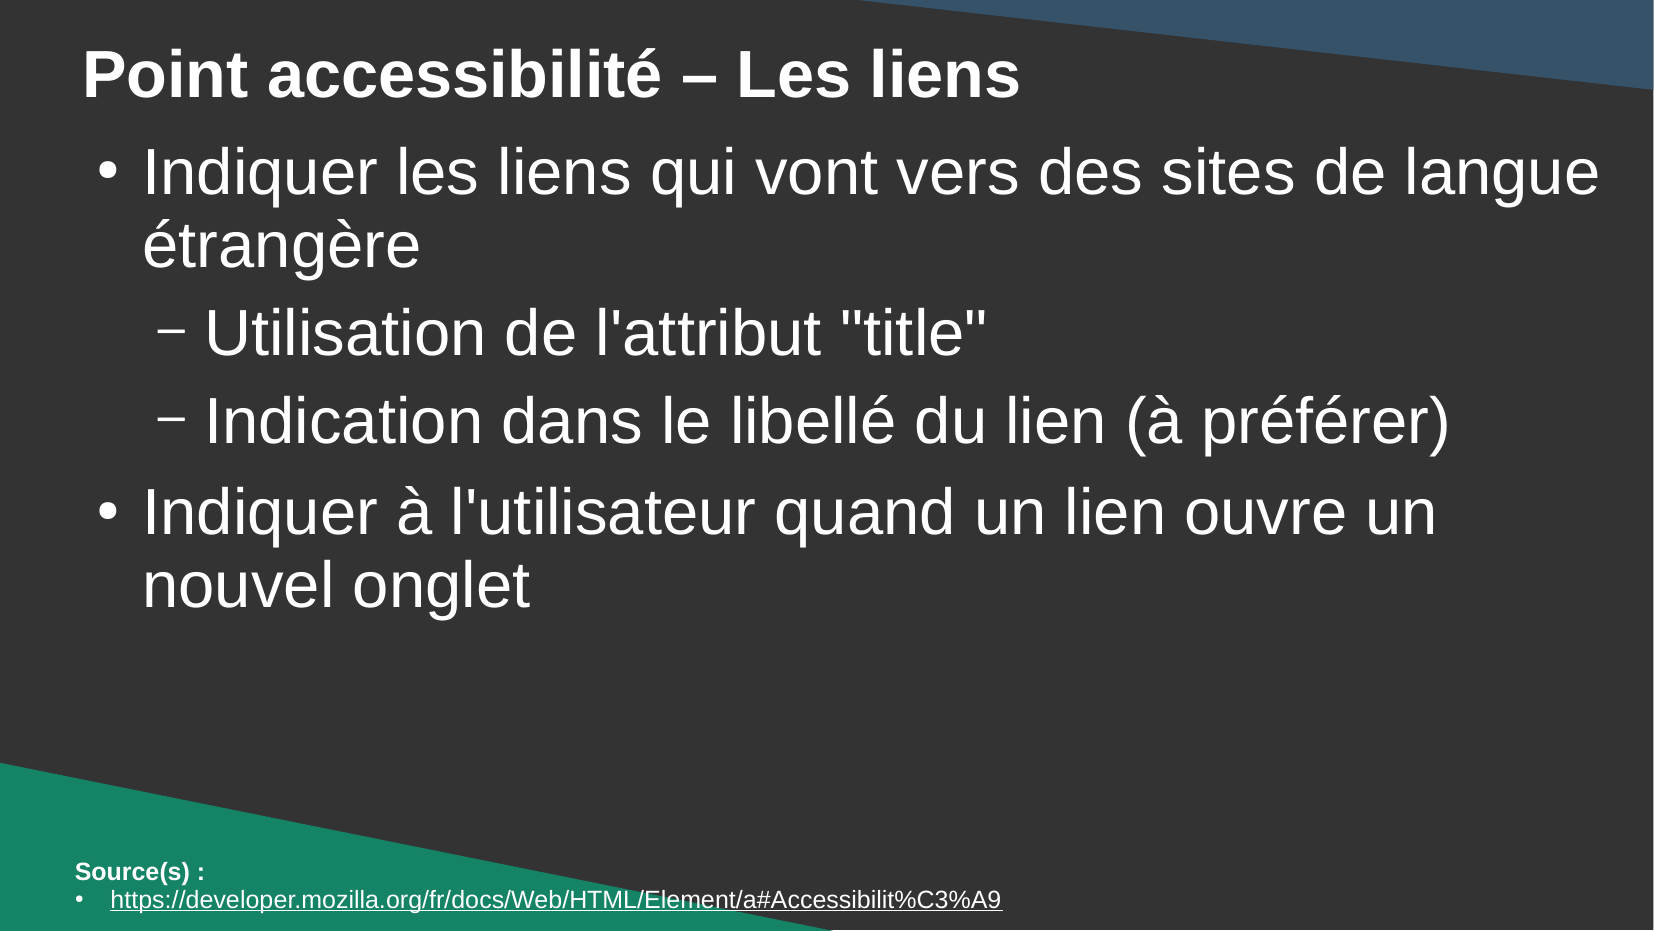

# Point accessibilité – Les liens
Indiquer les liens qui vont vers des sites de langue étrangère
Utilisation de l'attribut "title"
Indication dans le libellé du lien (à préférer)
Indiquer à l'utilisateur quand un lien ouvre un nouvel onglet
Source(s) :
https://developer.mozilla.org/fr/docs/Web/HTML/Element/a#Accessibilit%C3%A9